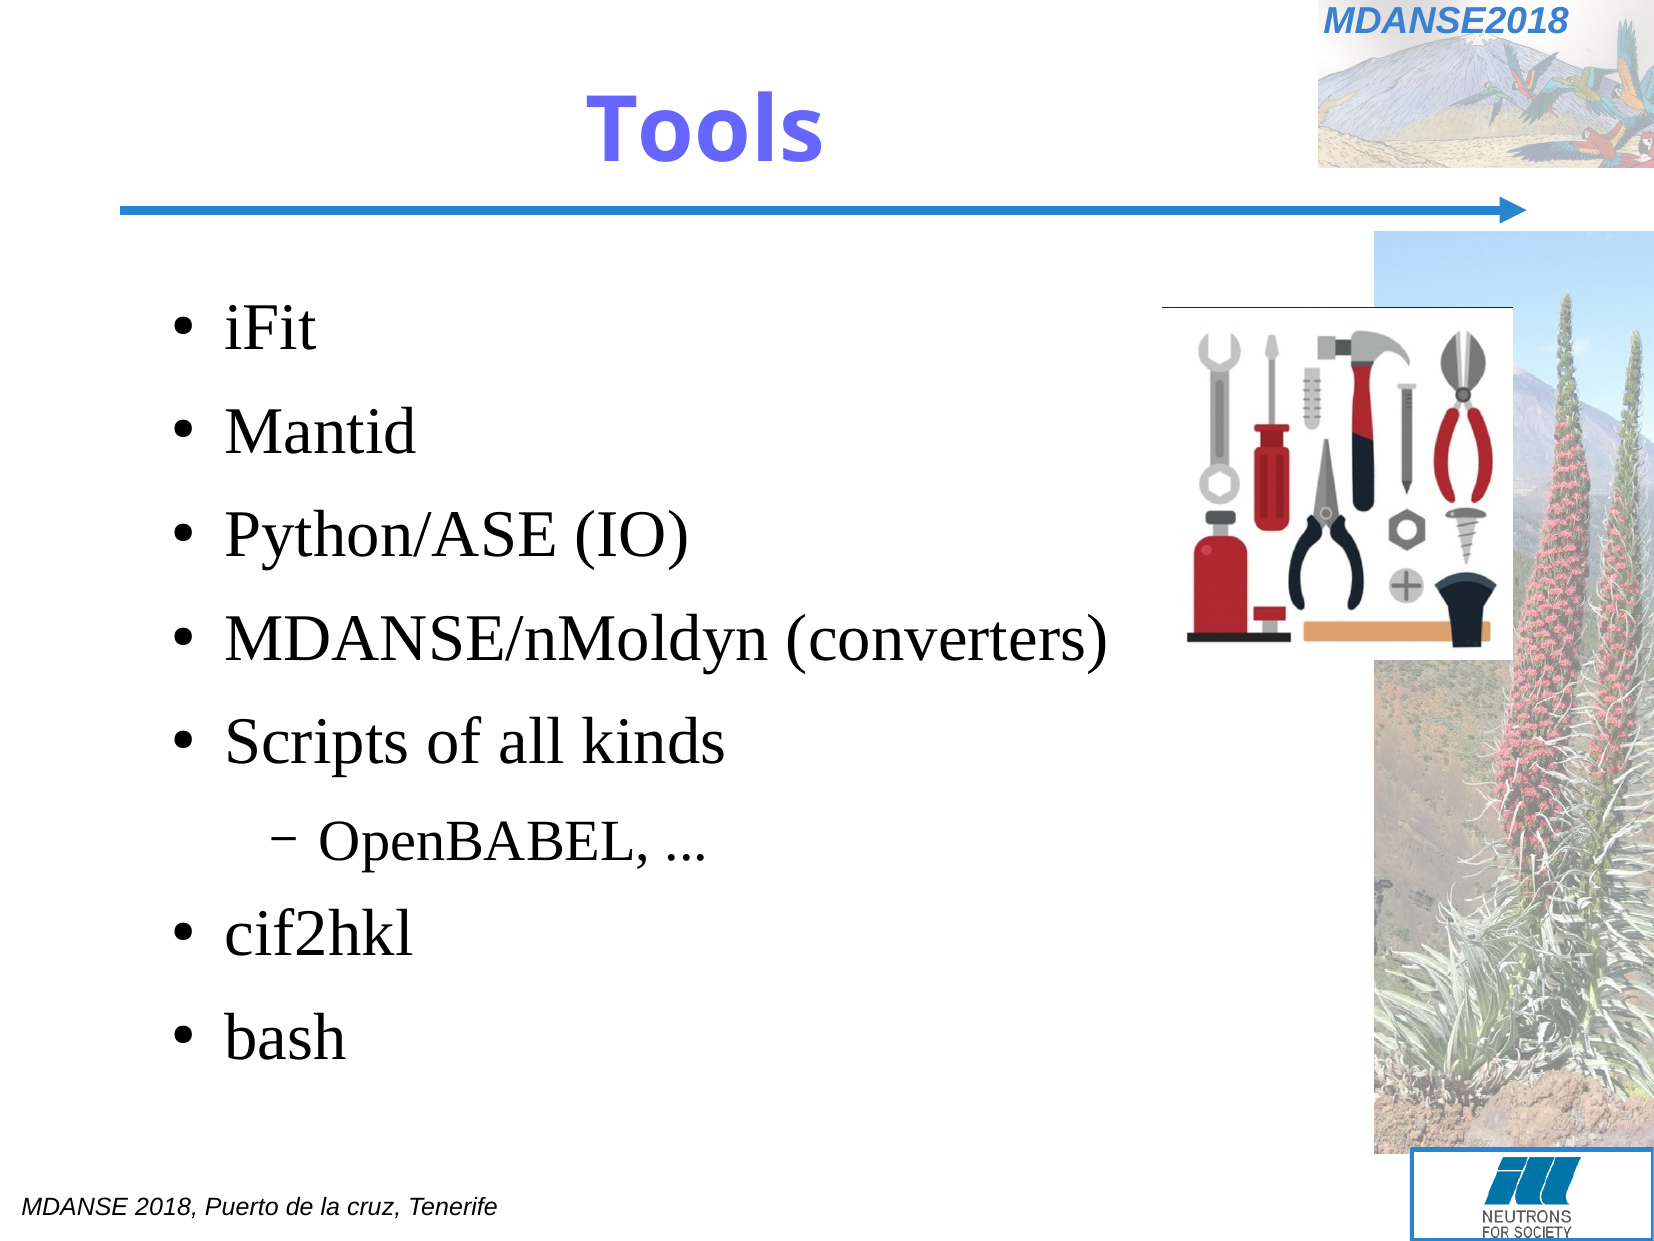

# Tools
iFit
Mantid
Python/ASE (IO)
MDANSE/nMoldyn (converters)
Scripts of all kinds
OpenBABEL, ...
cif2hkl
bash